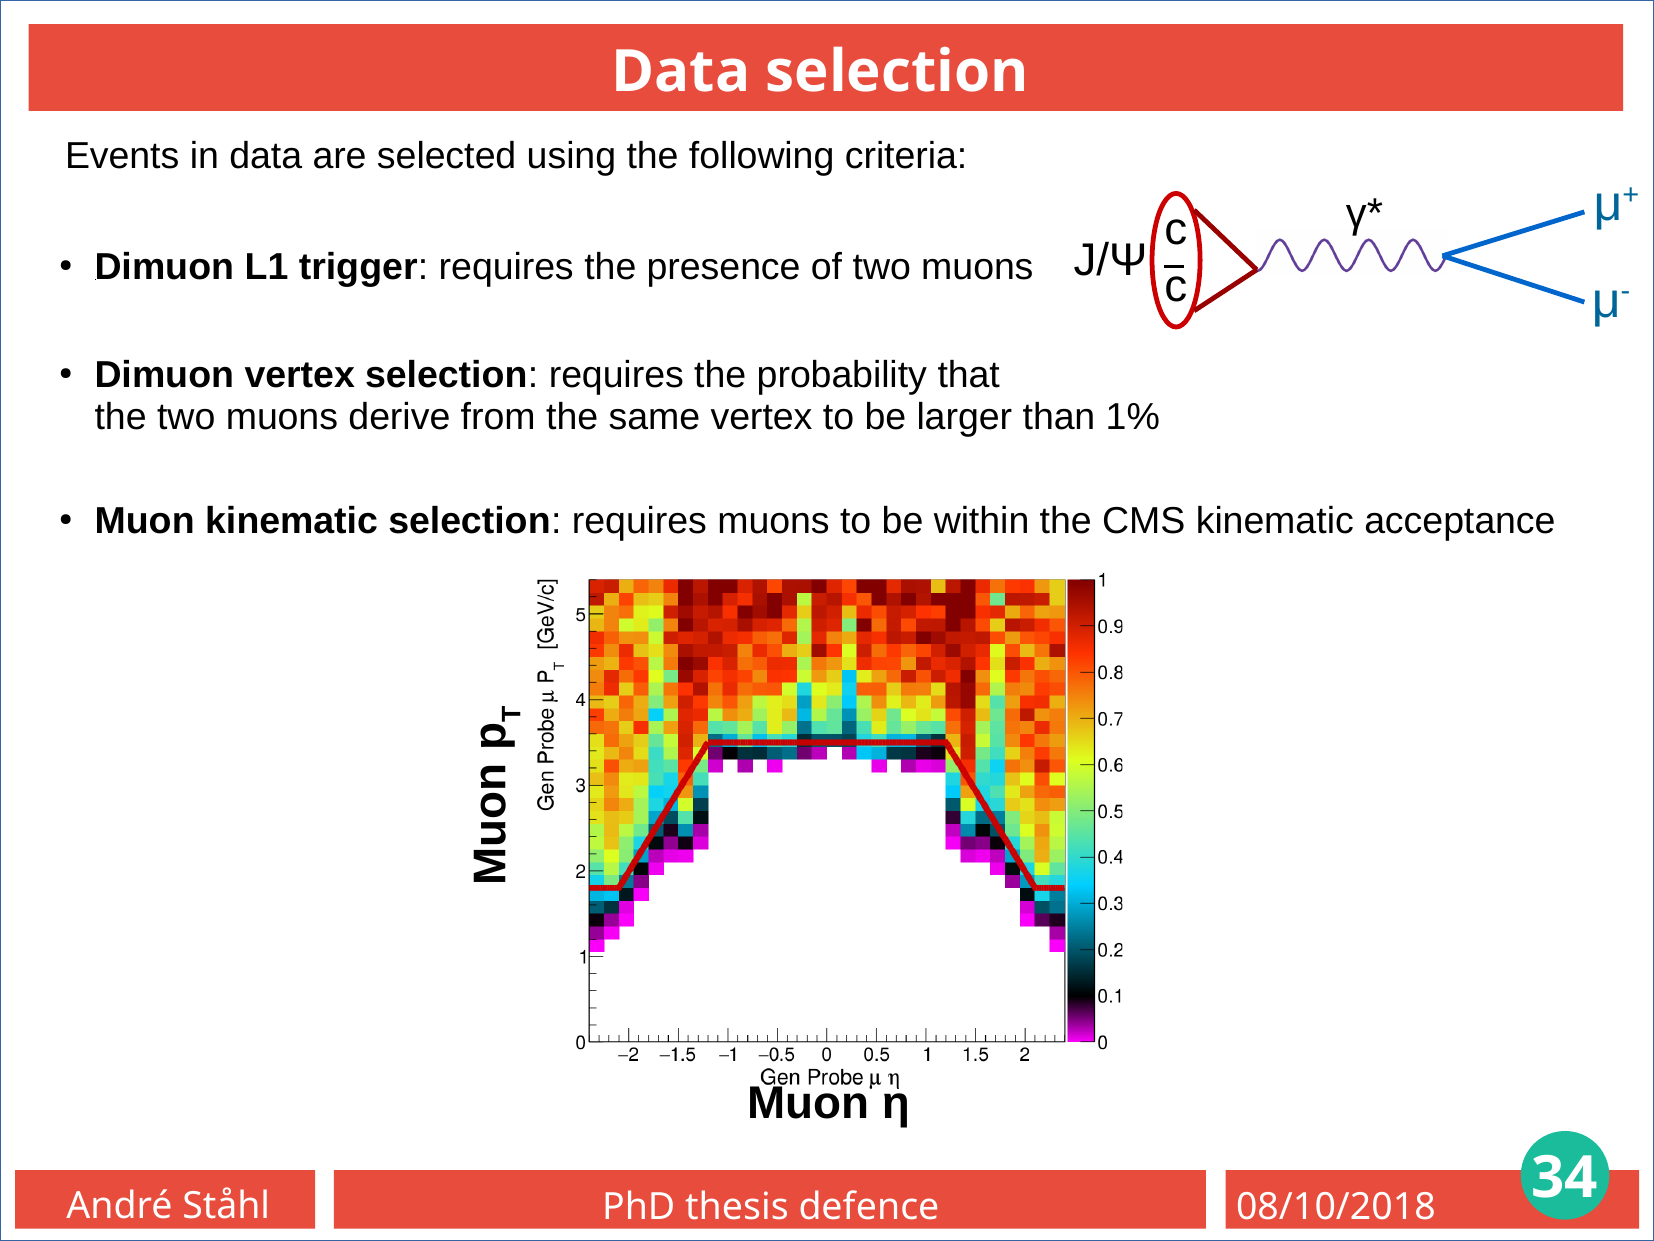

# Data selection
Events in data are selected using the following criteria:
μ+
γ*
μ-
c
J/Ψ
c
Dimuon L1 trigger: requires the presence of two muons
Dimuon vertex selection: requires the probability that
the two muons derive from the same vertex to be larger than 1%
Muon kinematic selection: requires muons to be within the CMS kinematic acceptance
Muon pT
Muon η
34
08/10/2018